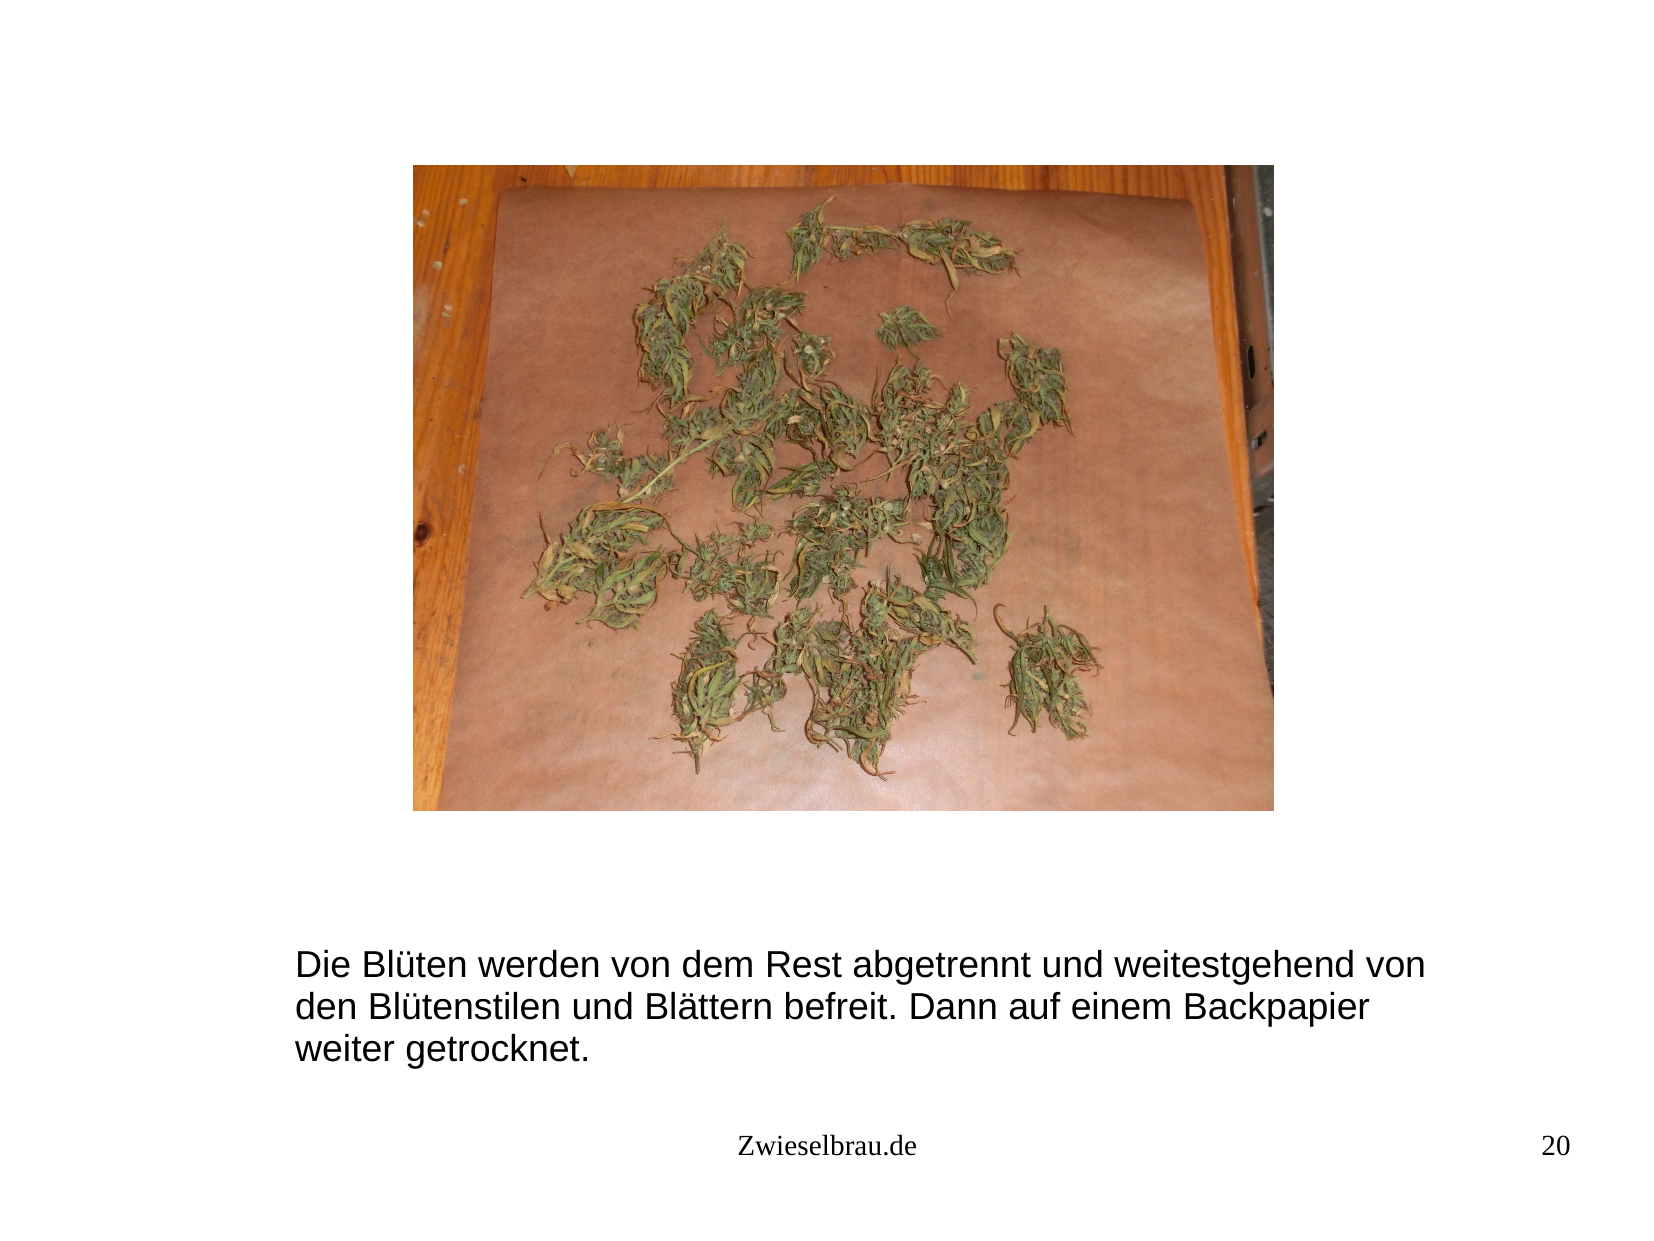

Die Blüten werden von dem Rest abgetrennt und weitestgehend von den Blütenstilen und Blättern befreit. Dann auf einem Backpapier weiter getrocknet.
Zwieselbrau.de
20